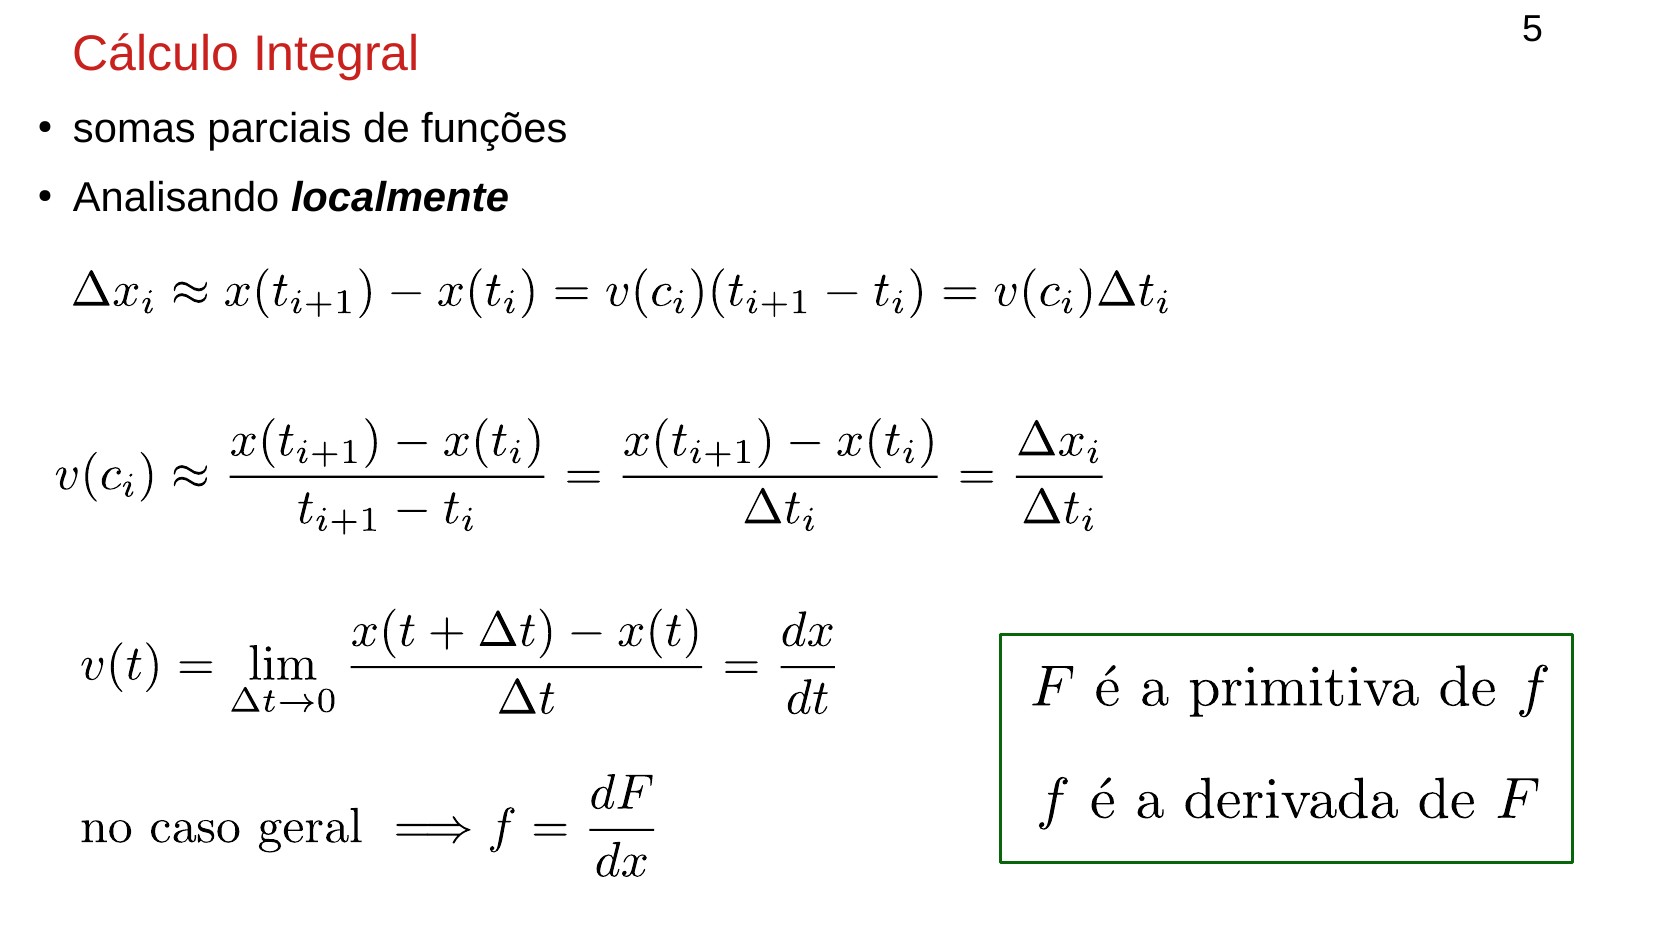

Cálculo Integral
somas parciais de funções
Analisando localmente